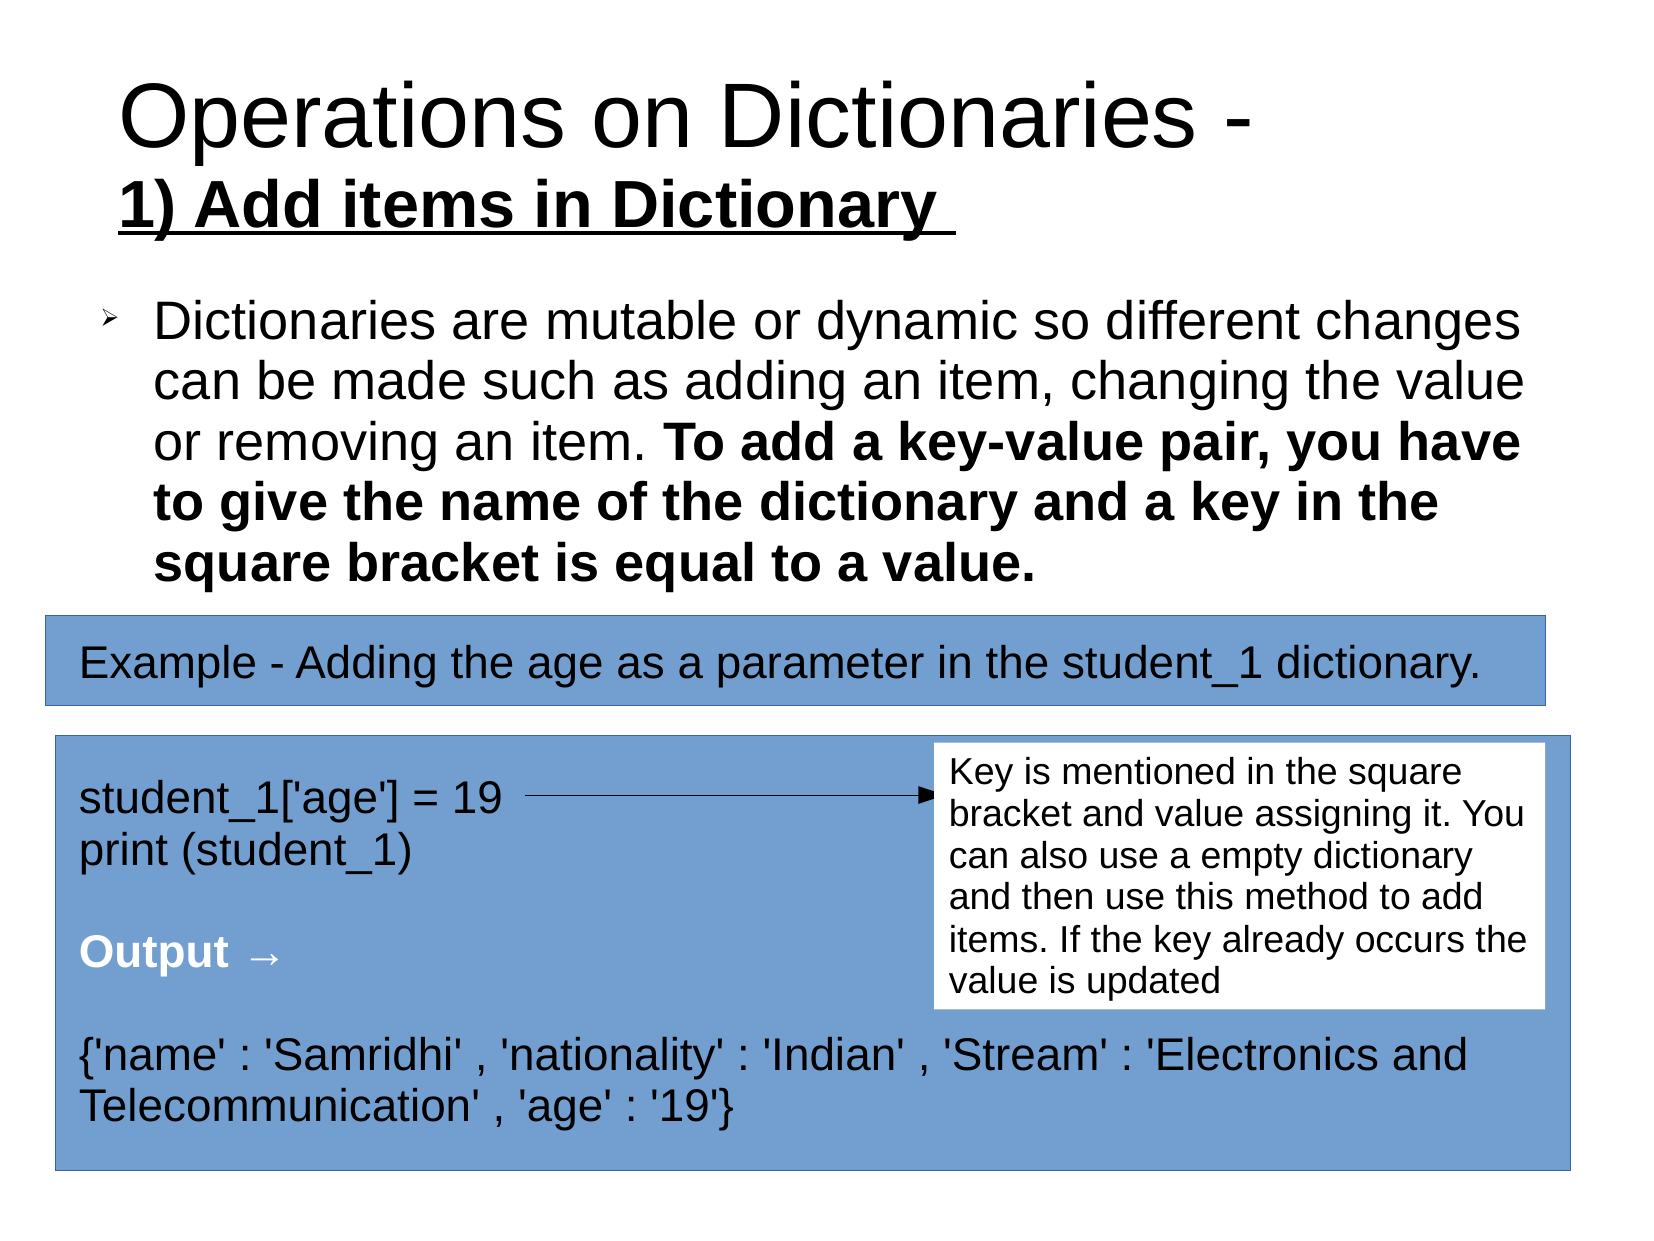

# Operations on Dictionaries - 1) Add items in Dictionary
Dictionaries are mutable or dynamic so different changes can be made such as adding an item, changing the value or removing an item. To add a key-value pair, you have to give the name of the dictionary and a key in the square bracket is equal to a value.
Example - Adding the age as a parameter in the student_1 dictionary.
Key is mentioned in the square bracket and value assigning it. You can also use a empty dictionary and then use this method to add items. If the key already occurs the value is updated
student_1['age'] = 19
print (student_1)
Output →
{'name' : 'Samridhi' , 'nationality' : 'Indian' , 'Stream' : 'Electronics and Telecommunication' , 'age' : '19'}